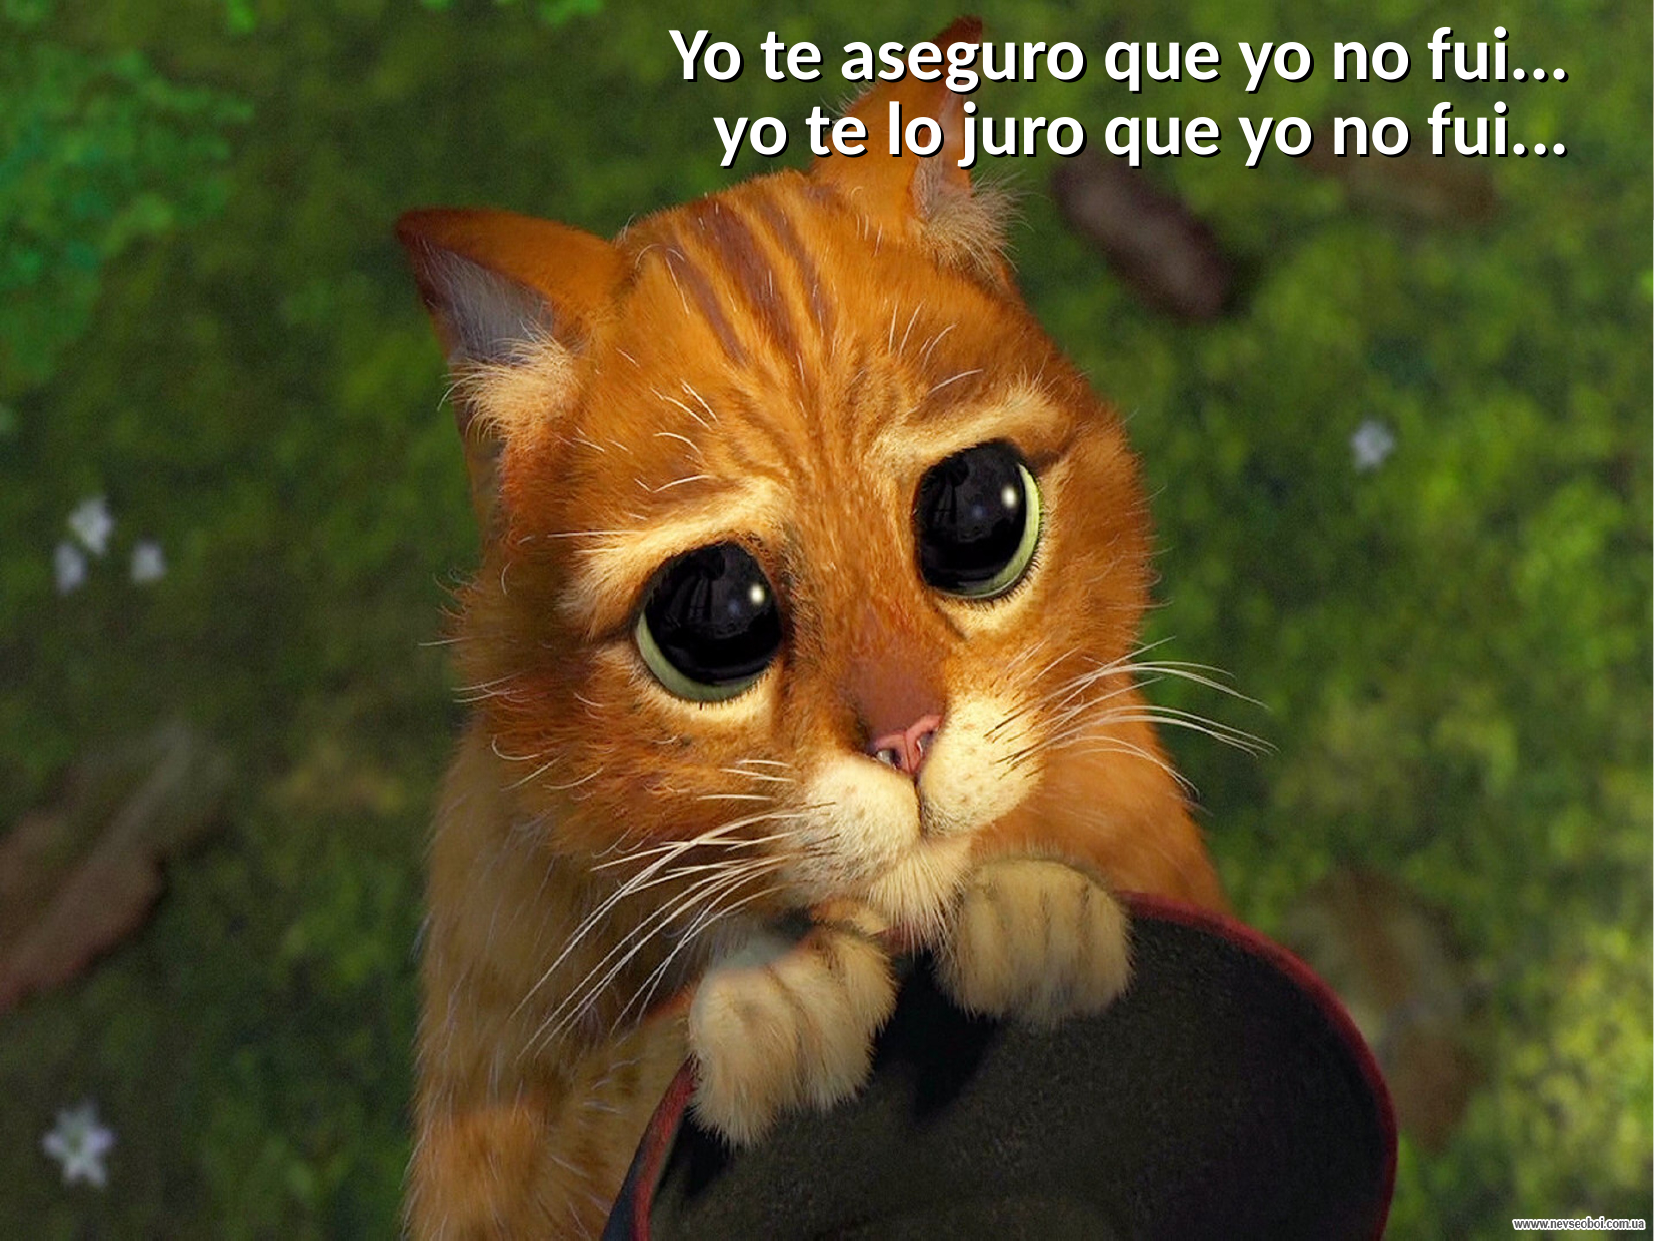

# Yo te aseguro que yo no fui... yo te lo juro que yo no fui...
Introducción a la Física (Asorey-Sarmiento)
24